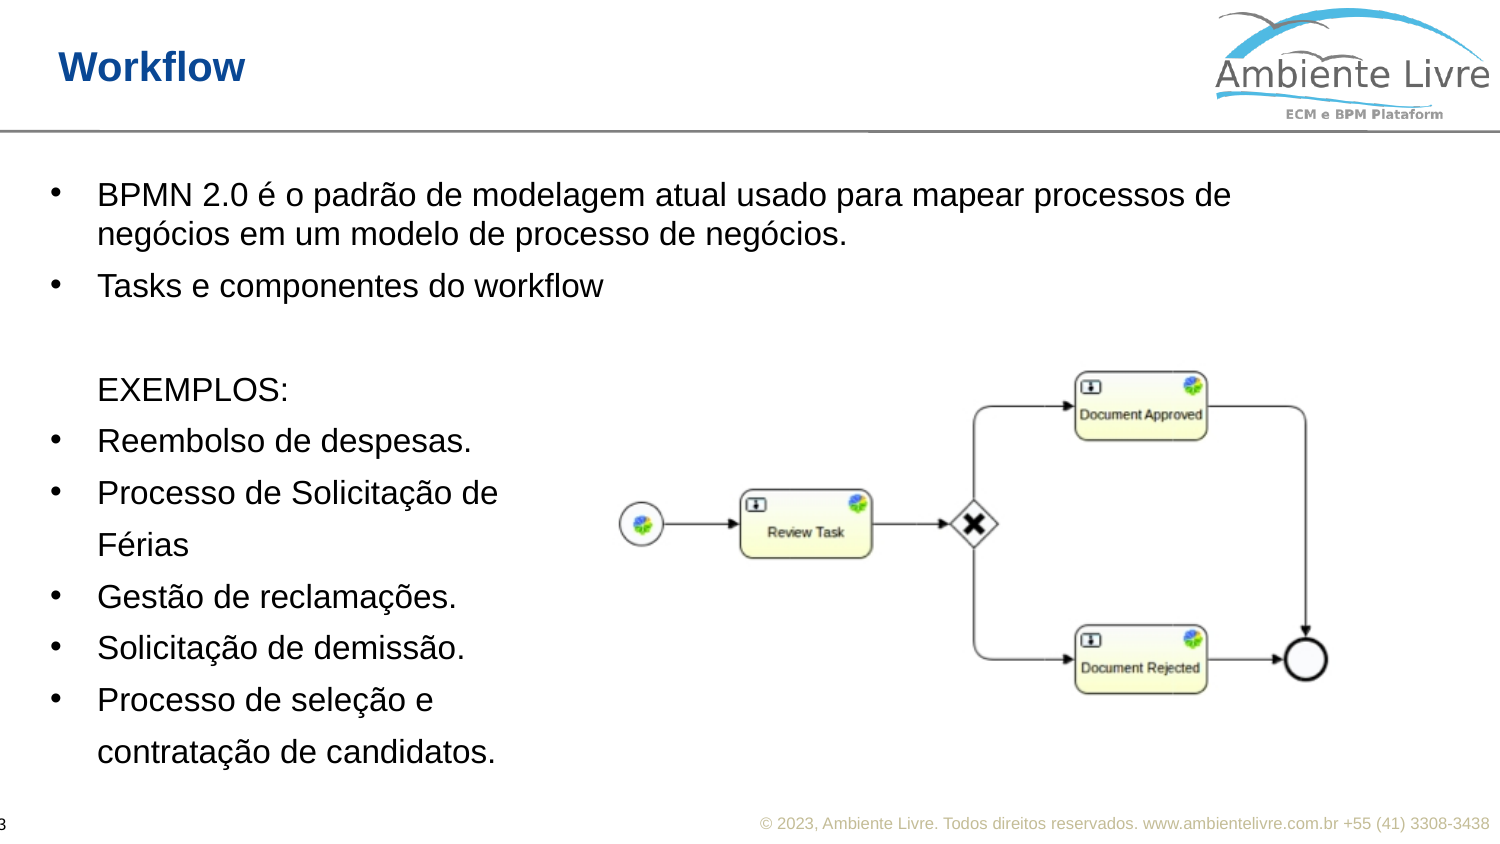

# Workflow
BPMN 2.0 é o padrão de modelagem atual usado para mapear processos de negócios em um modelo de processo de negócios.
Tasks e componentes do workflow
EXEMPLOS:
Reembolso de despesas.
Processo de Solicitação de
Férias
Gestão de reclamações.
Solicitação de demissão.
Processo de seleção e
contratação de candidatos.